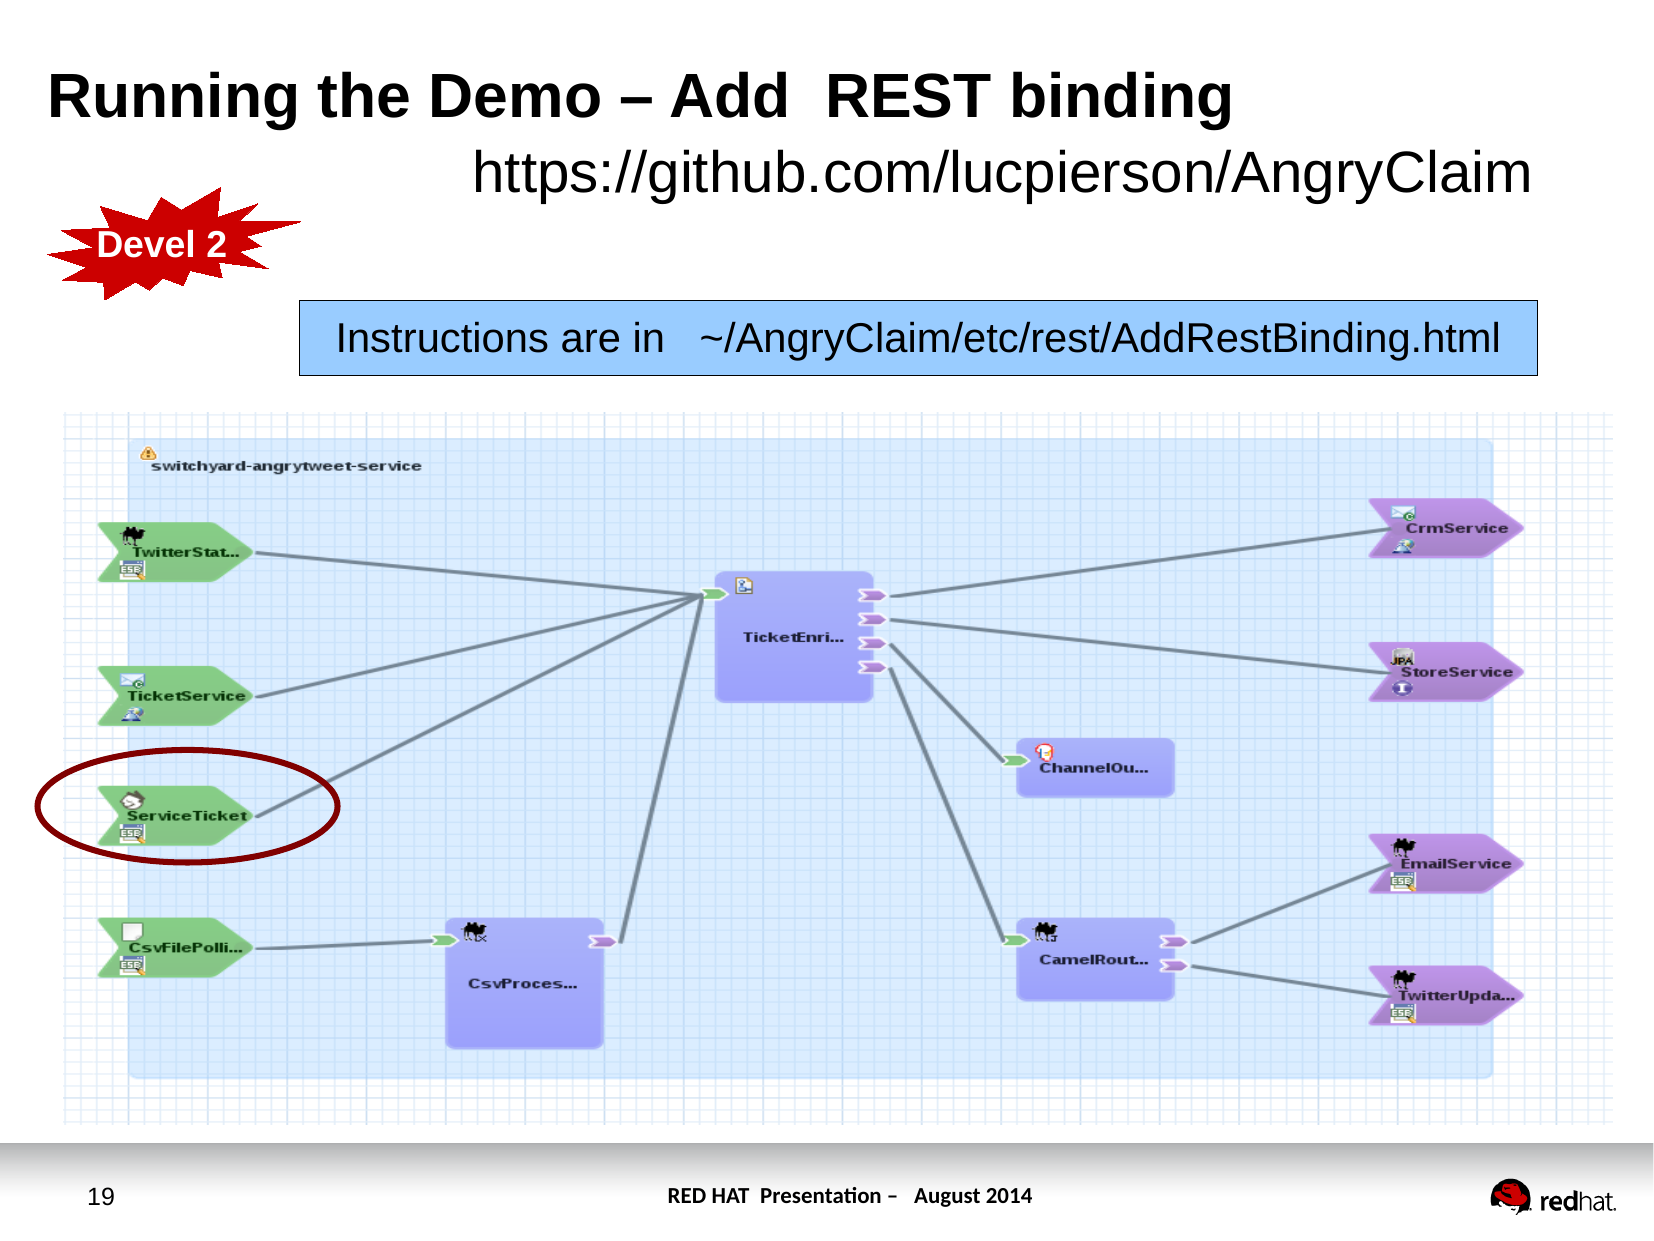

# Running the Demo – Add REST binding
https://github.com/lucpierson/AngryClaim
Devel 2
Instructions are in ~/AngryClaim/etc/rest/AddRestBinding.html